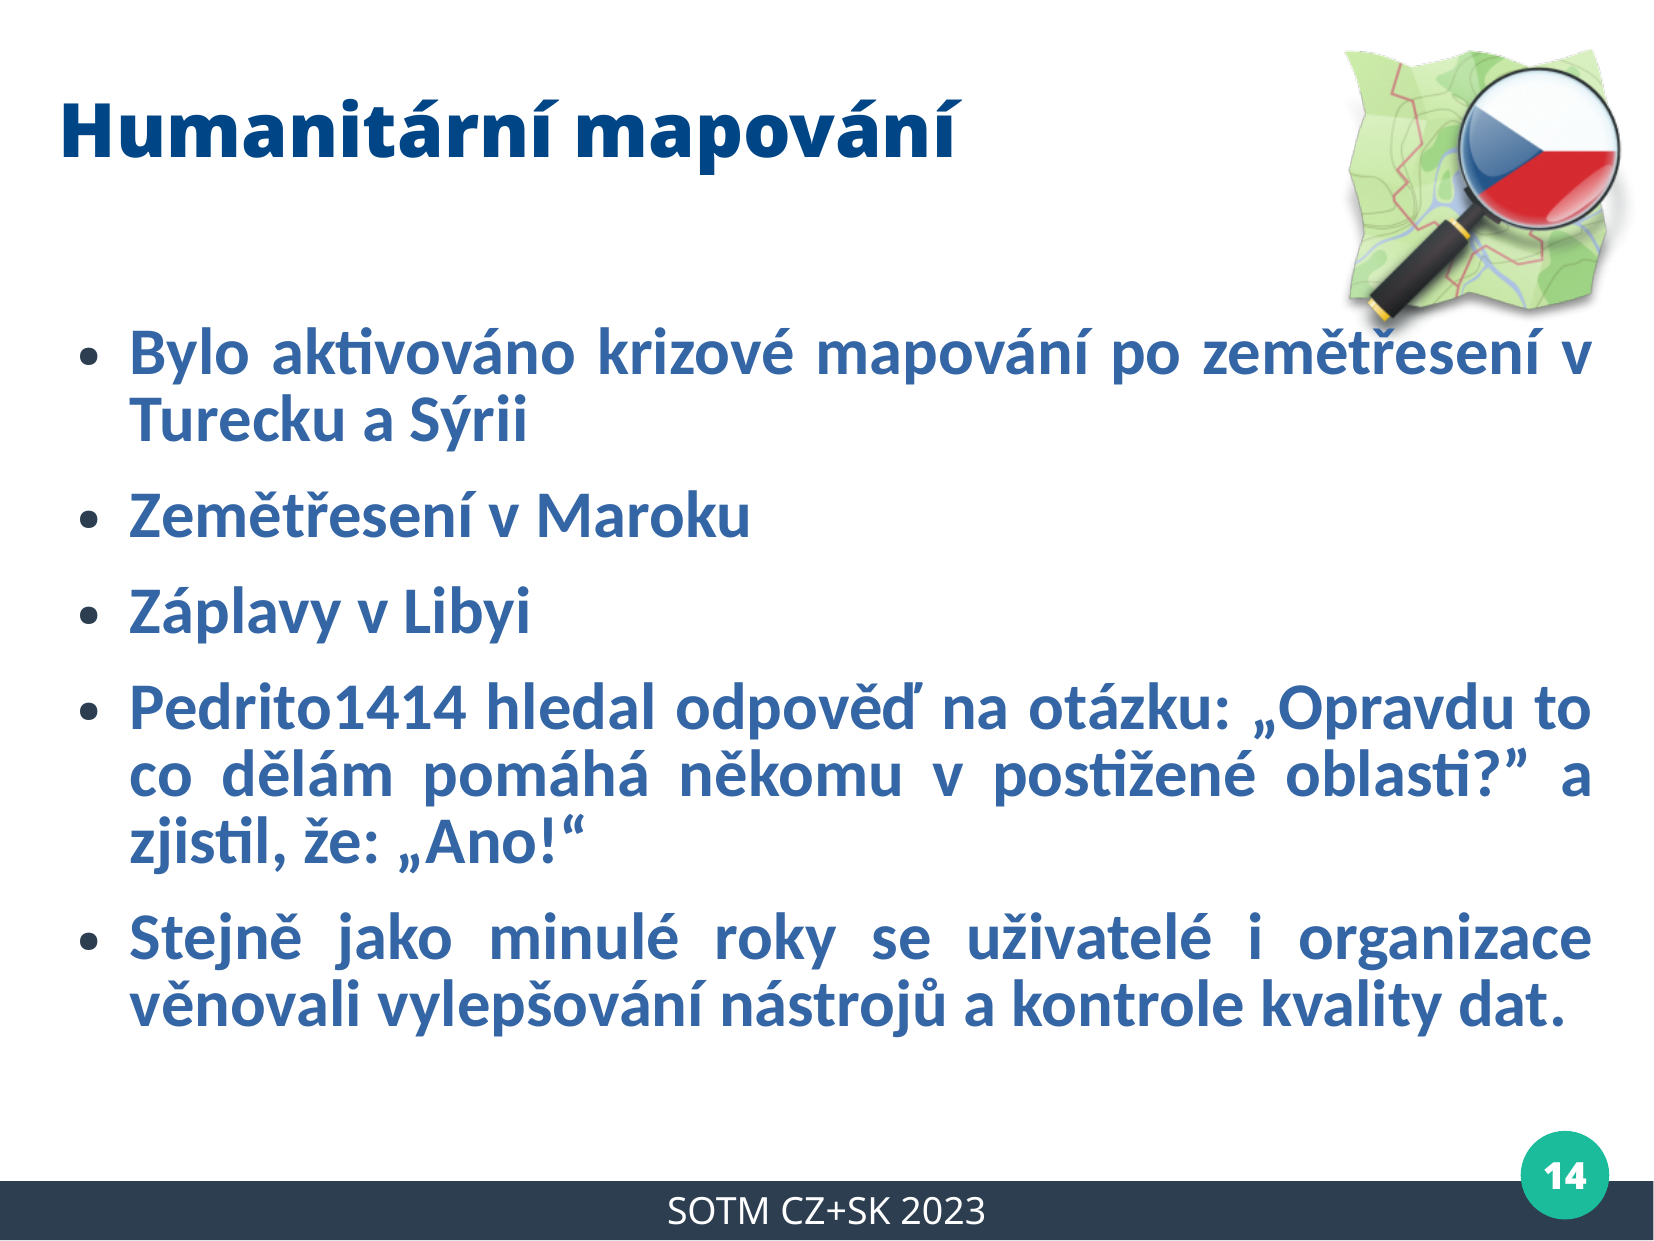

# Humanitární mapování
Bylo aktivováno krizové mapování po zemětřesení v Turecku a Sýrii
Zemětřesení v Maroku
Záplavy v Libyi
Pedrito1414 hledal odpověď na otázku: „Opravdu to co dělám pomáhá někomu v postižené oblasti?” a zjistil, že: „Ano!“
Stejně jako minulé roky se uživatelé i organizace věnovali vylepšování nástrojů a kontrole kvality dat.
14
SOTM CZ+SK 2023